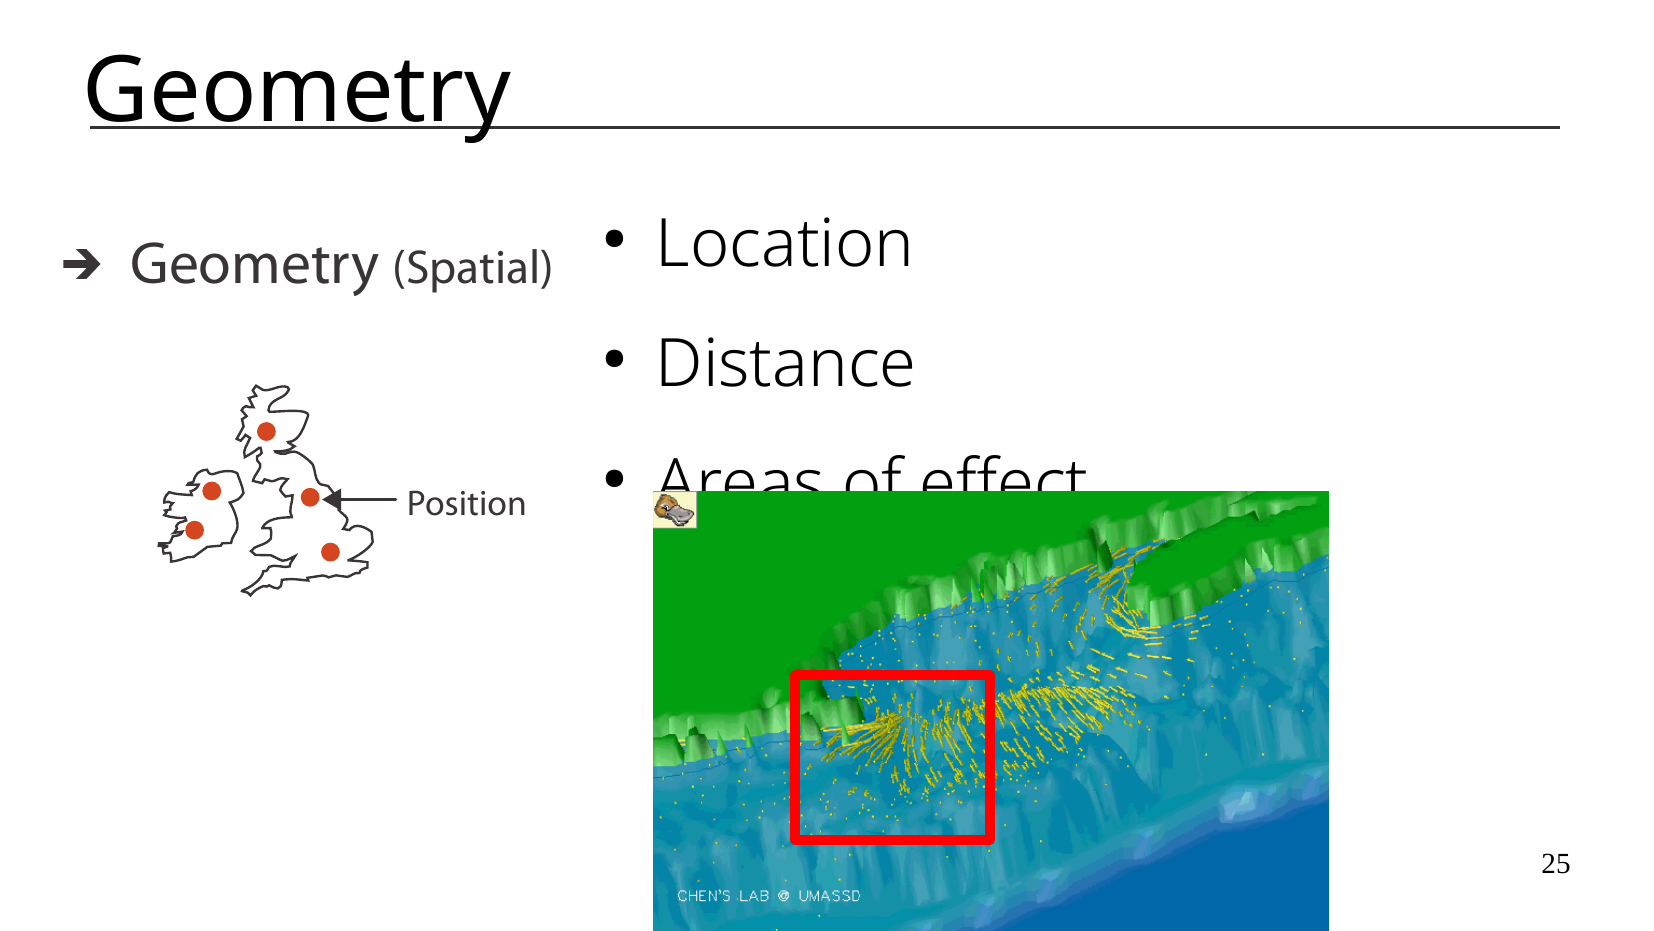

# Geometry
Location
Distance
Areas of effect
25